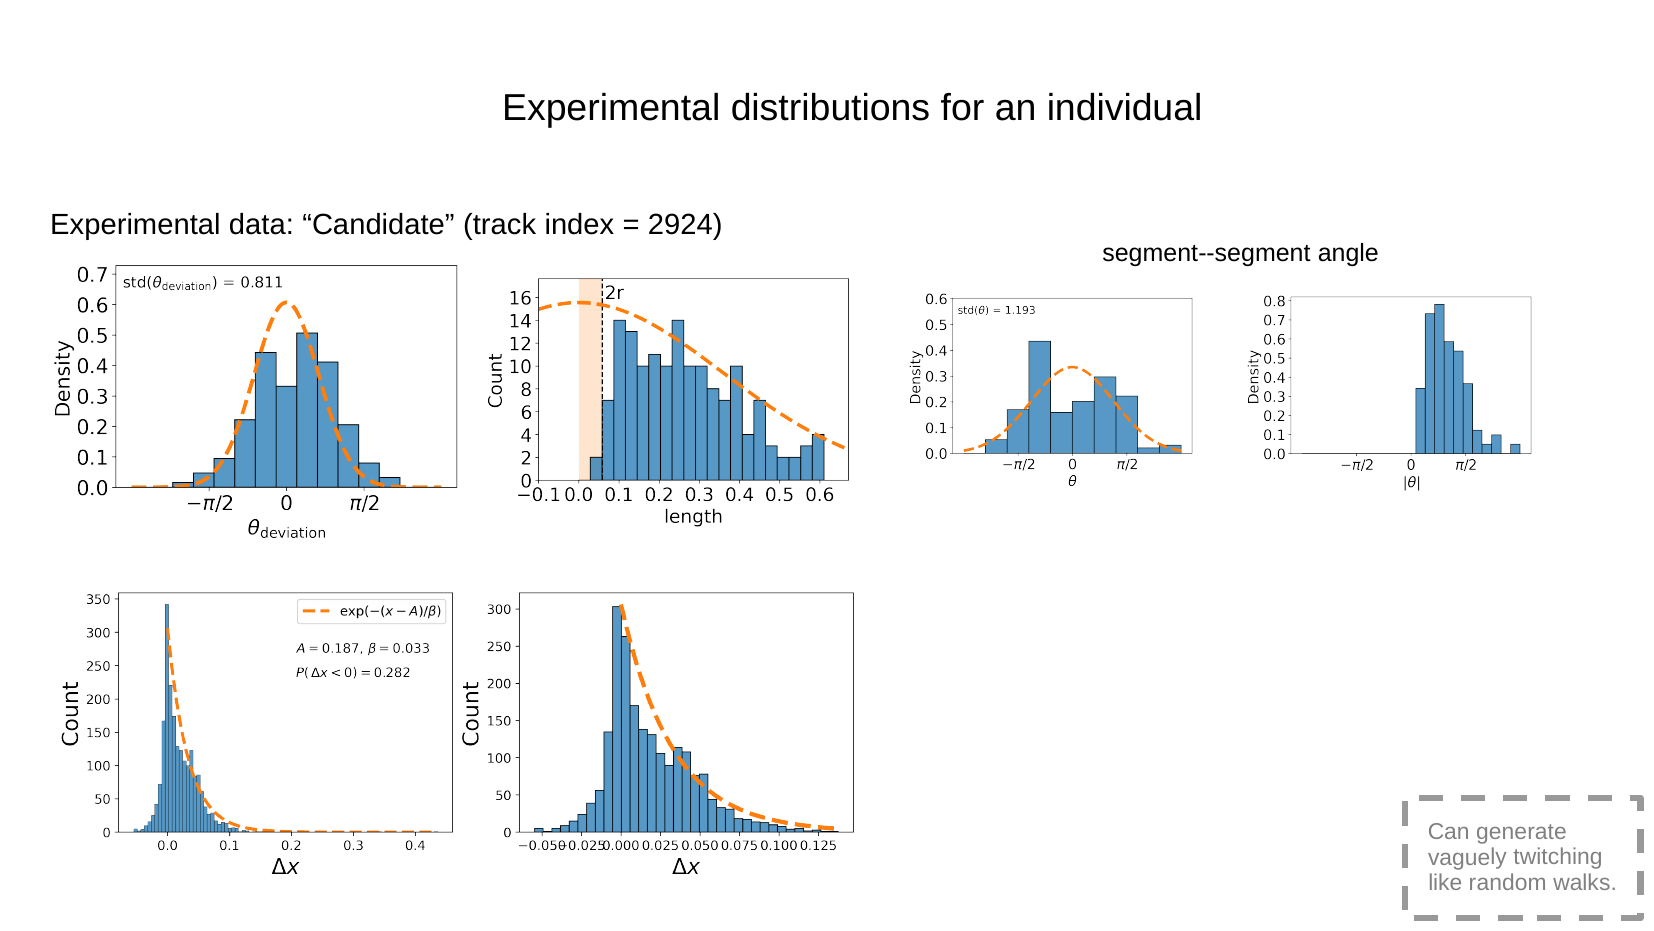

# Experimental distributions for an individual
Experimental data: “Candidate” (track index = 2924)
segment--segment angle
Can generate vaguely twitching like random walks.